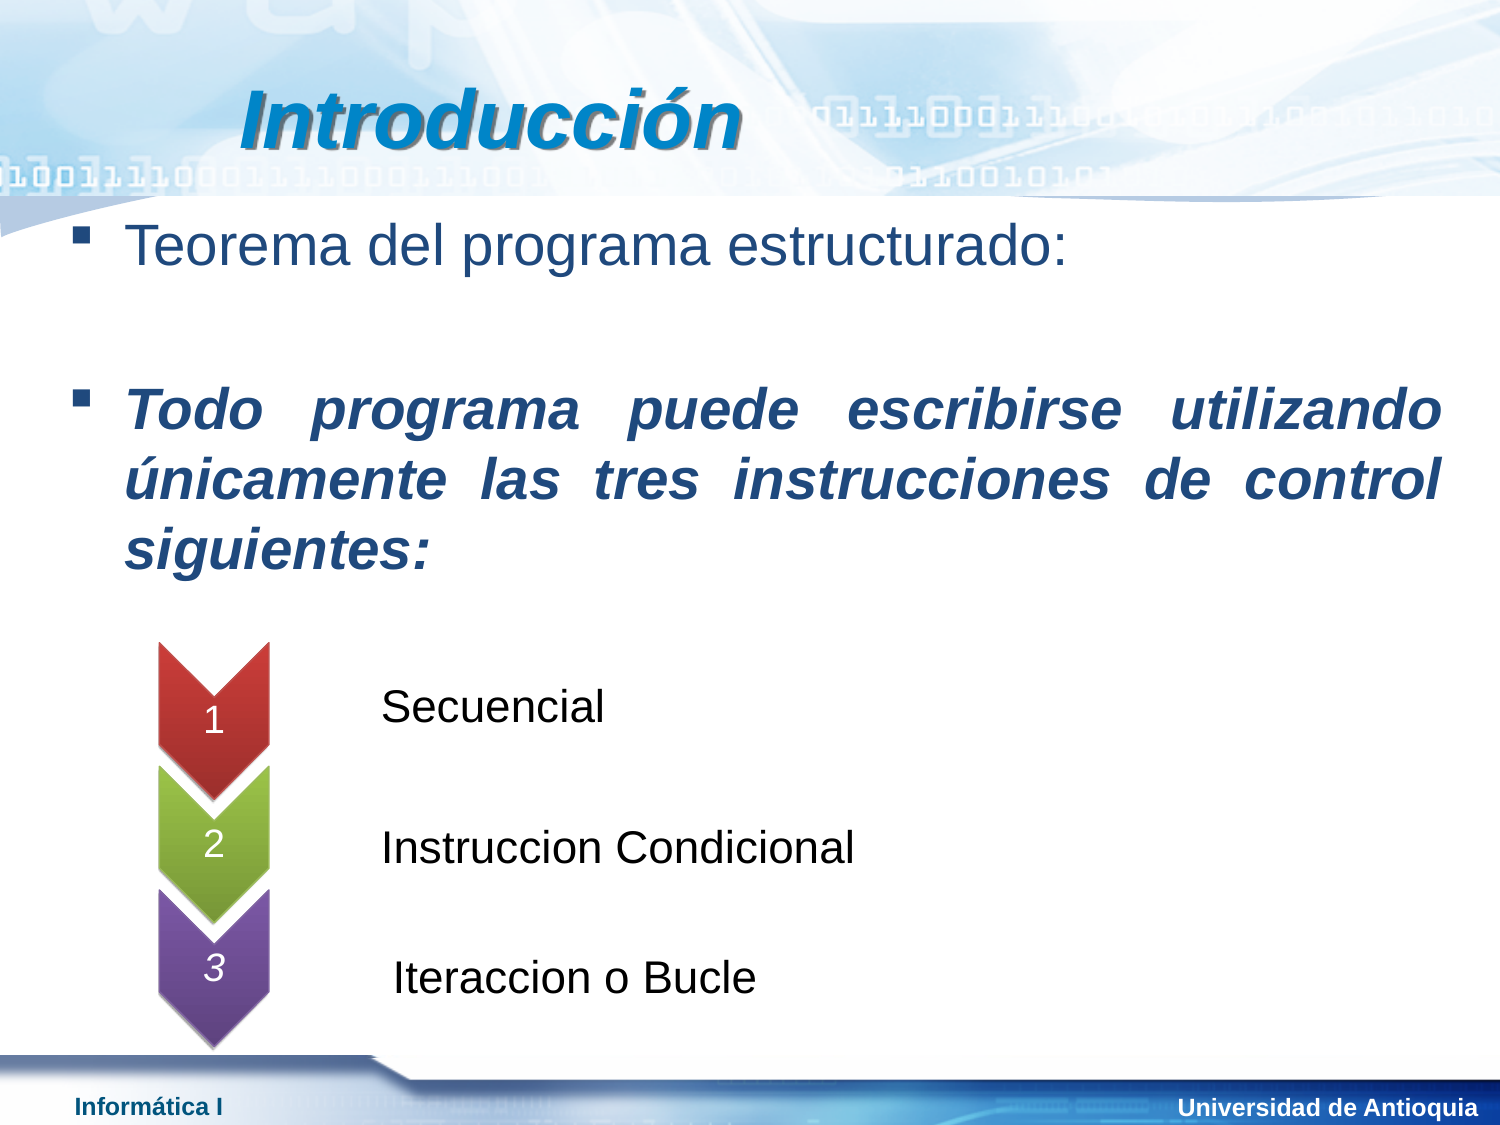

# Introducción
Teorema del programa estructurado:
Todo programa puede escribirse utilizando únicamente las tres instrucciones de control siguientes:
1
Secuencial
2
Instruccion Condicional
3
Iteraccion o Bucle